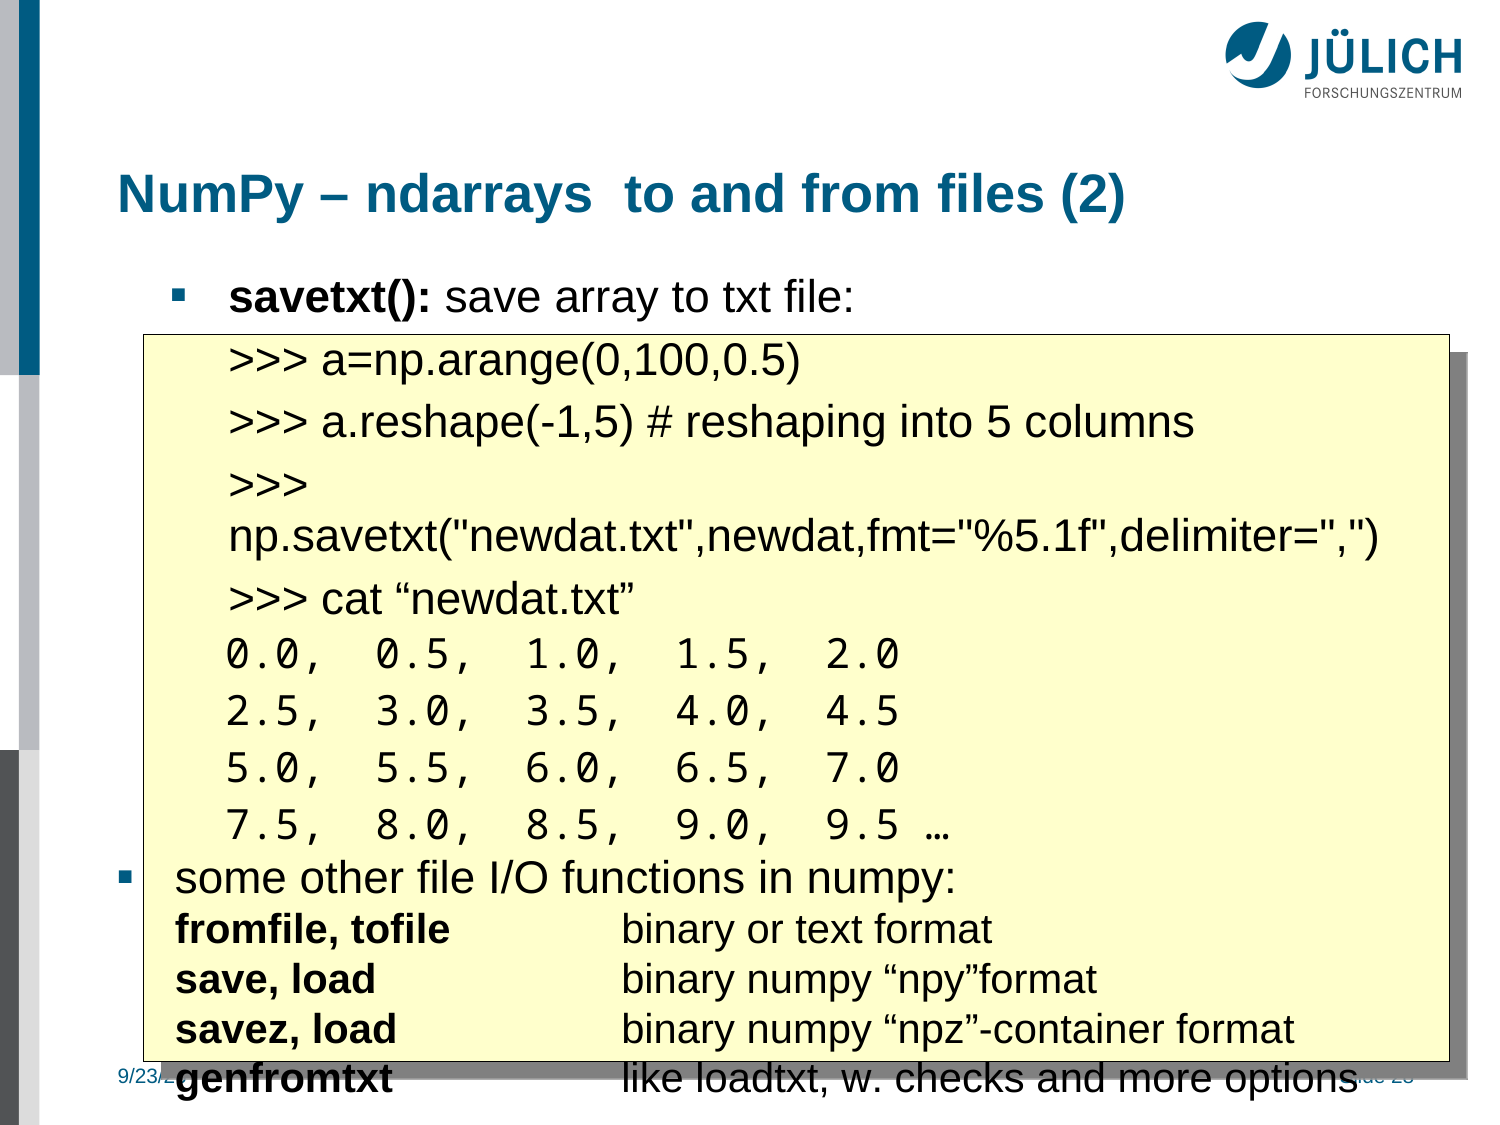

# NumPy – ndarrays to and from files (2)
savetxt(): save array to txt file:
>>> a=np.arange(0,100,0.5)
>>> a.reshape(-1,5) # reshaping into 5 columns
>>> np.savetxt("newdat.txt",newdat,fmt="%5.1f",delimiter=",")
>>> cat “newdat.txt”
 0.0, 0.5, 1.0, 1.5, 2.0
 2.5, 3.0, 3.5, 4.0, 4.5
 5.0, 5.5, 6.0, 6.5, 7.0
 7.5, 8.0, 8.5, 9.0, 9.5 …
some other file I/O functions in numpy:
fromfile, tofile		binary or text format
save, load		binary numpy “npy”format
savez, load		binary numpy “npz”-container format
genfromtxt		like loadtxt, w. checks and more options